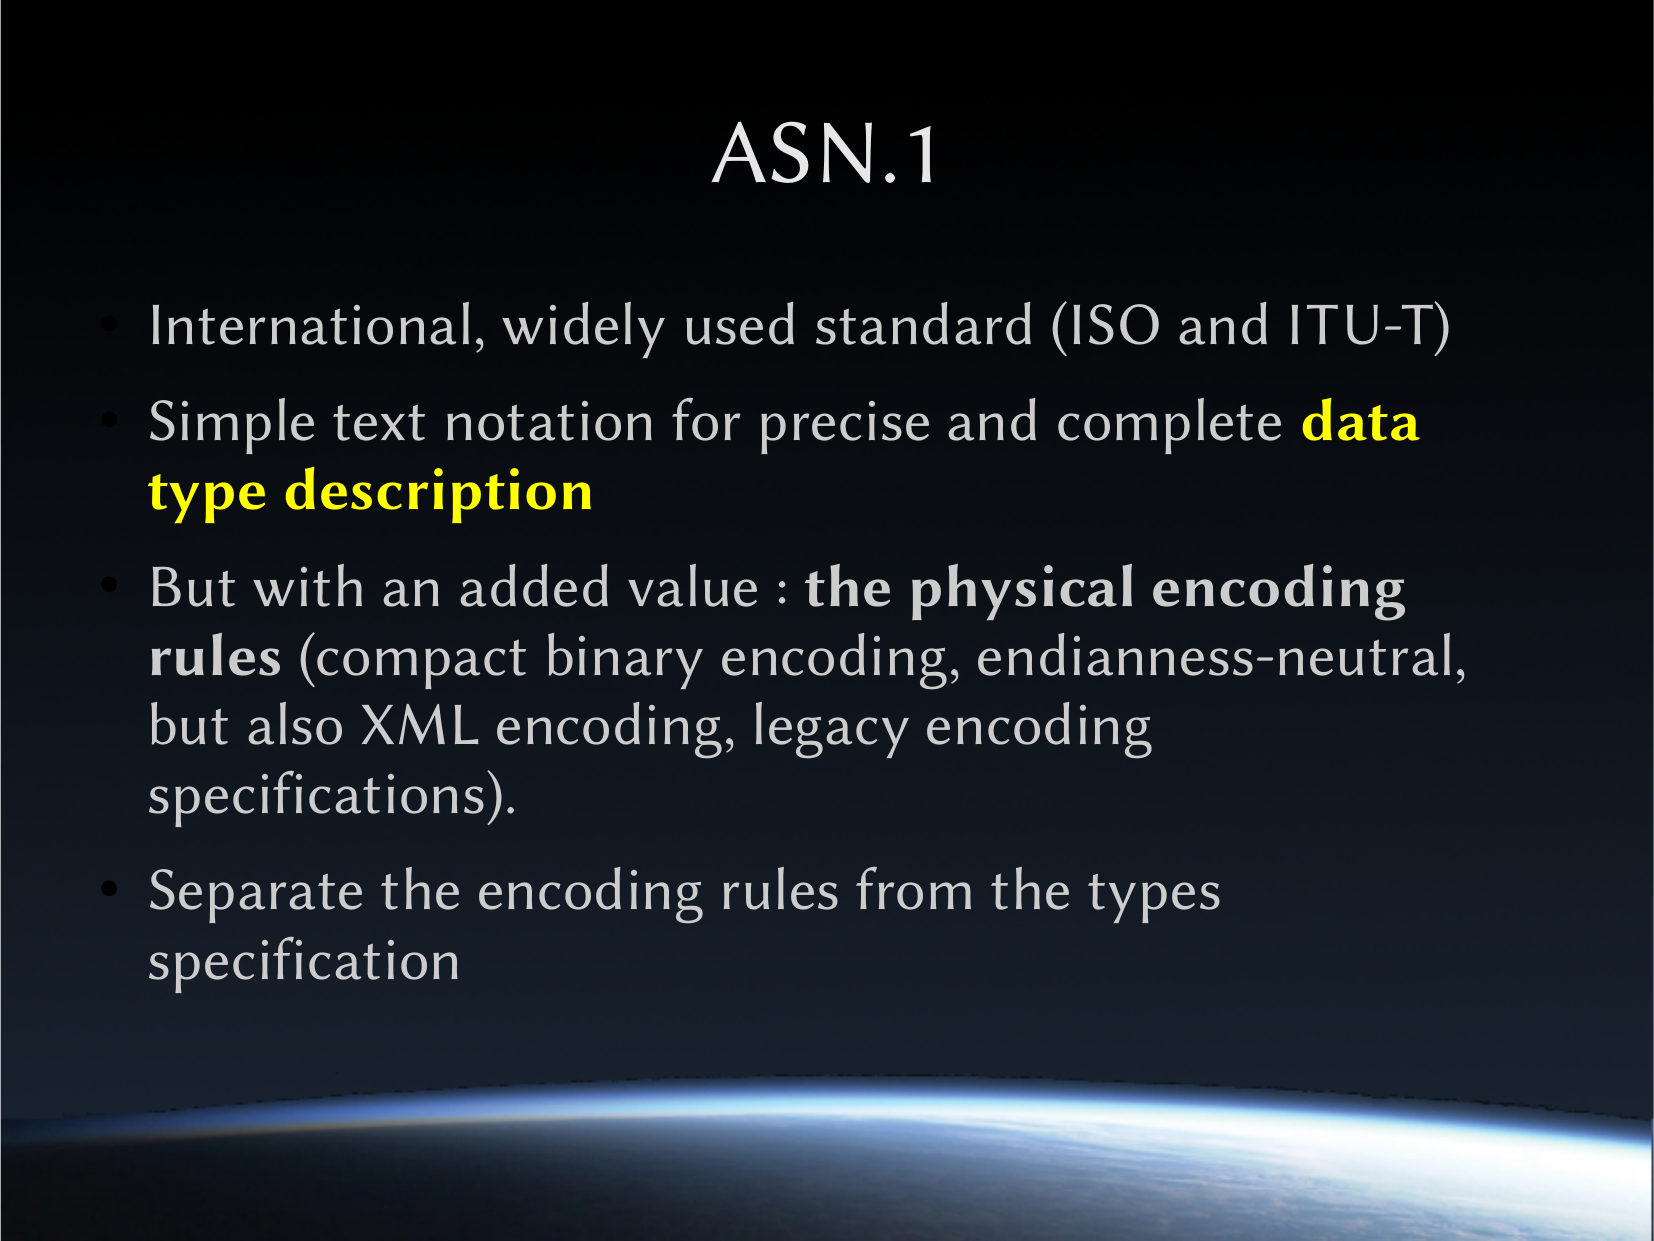

# ASN.1
International, widely used standard (ISO and ITU-T)
Simple text notation for precise and complete data type description
But with an added value : the physical encoding rules (compact binary encoding, endianness-neutral, but also XML encoding, legacy encoding specifications).
Separate the encoding rules from the types specification